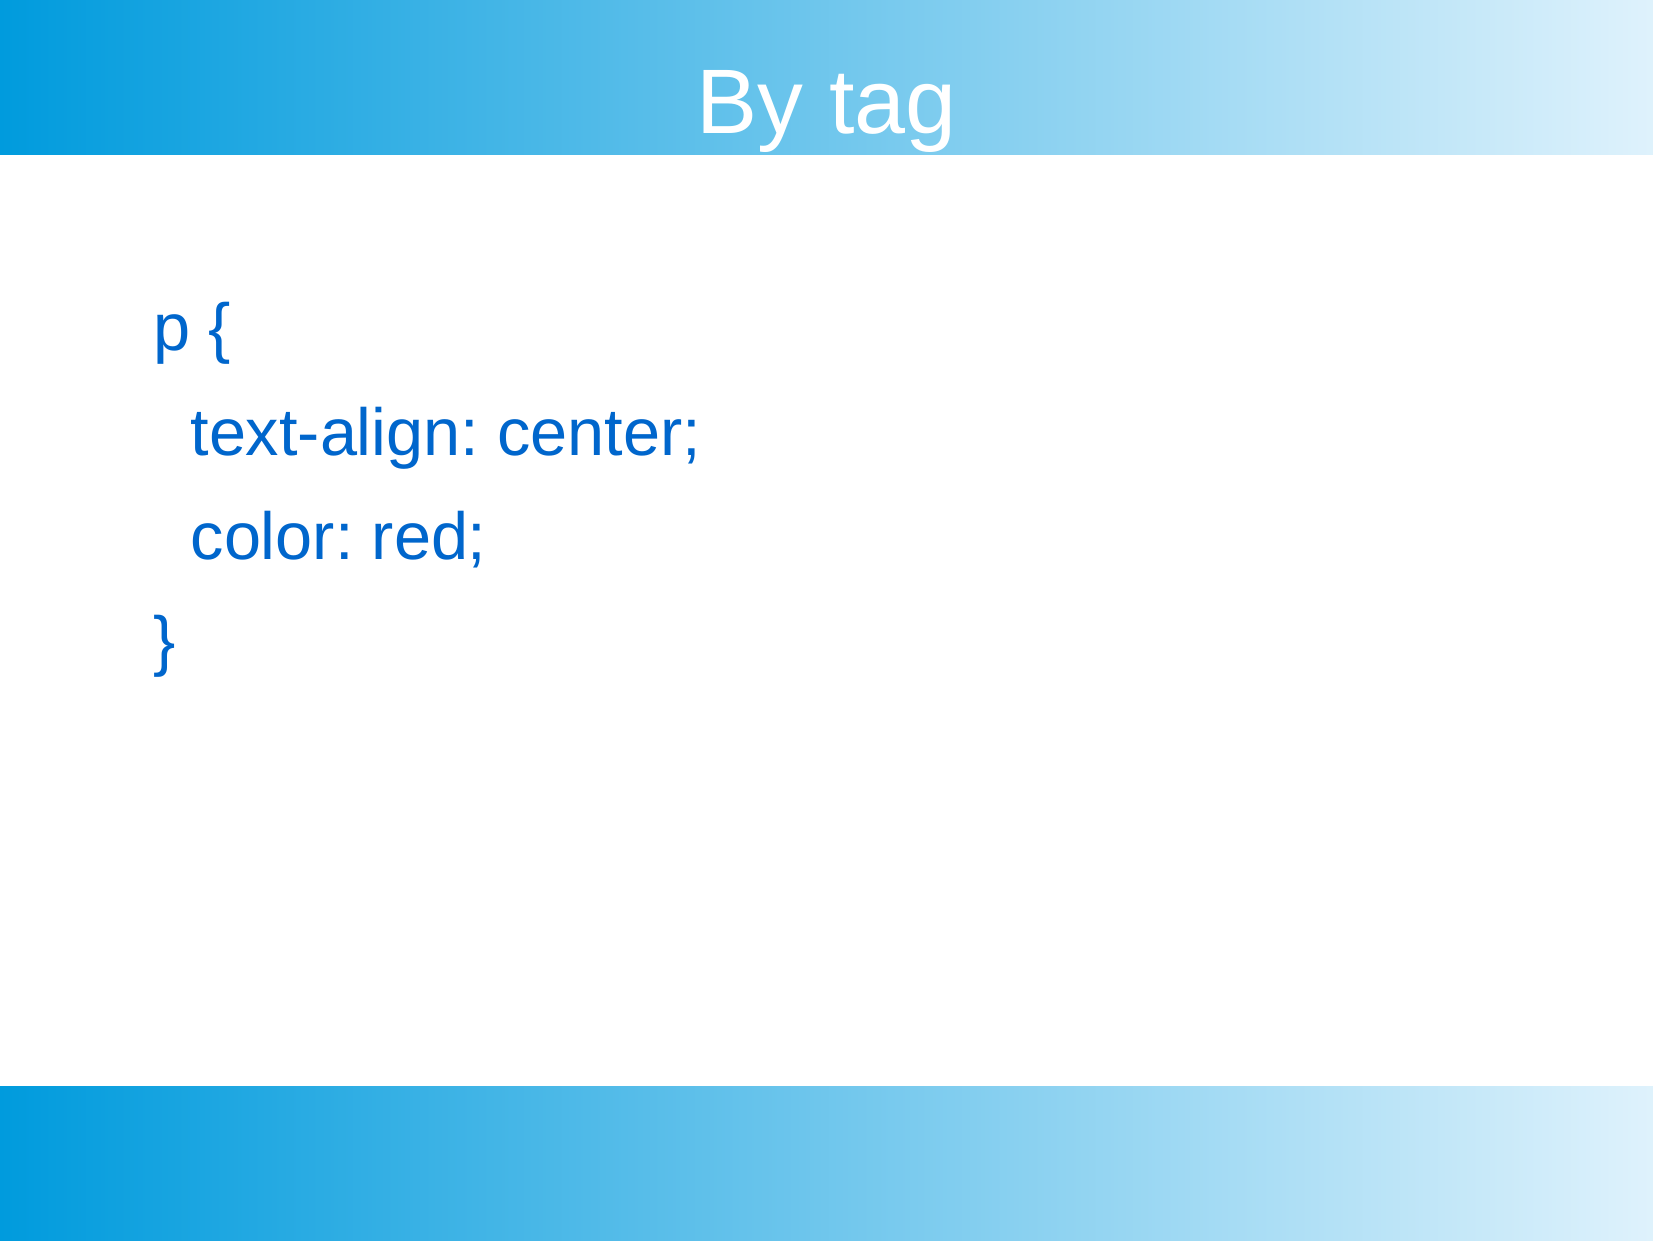

# By tag
p {
 text-align: center;
 color: red;
}